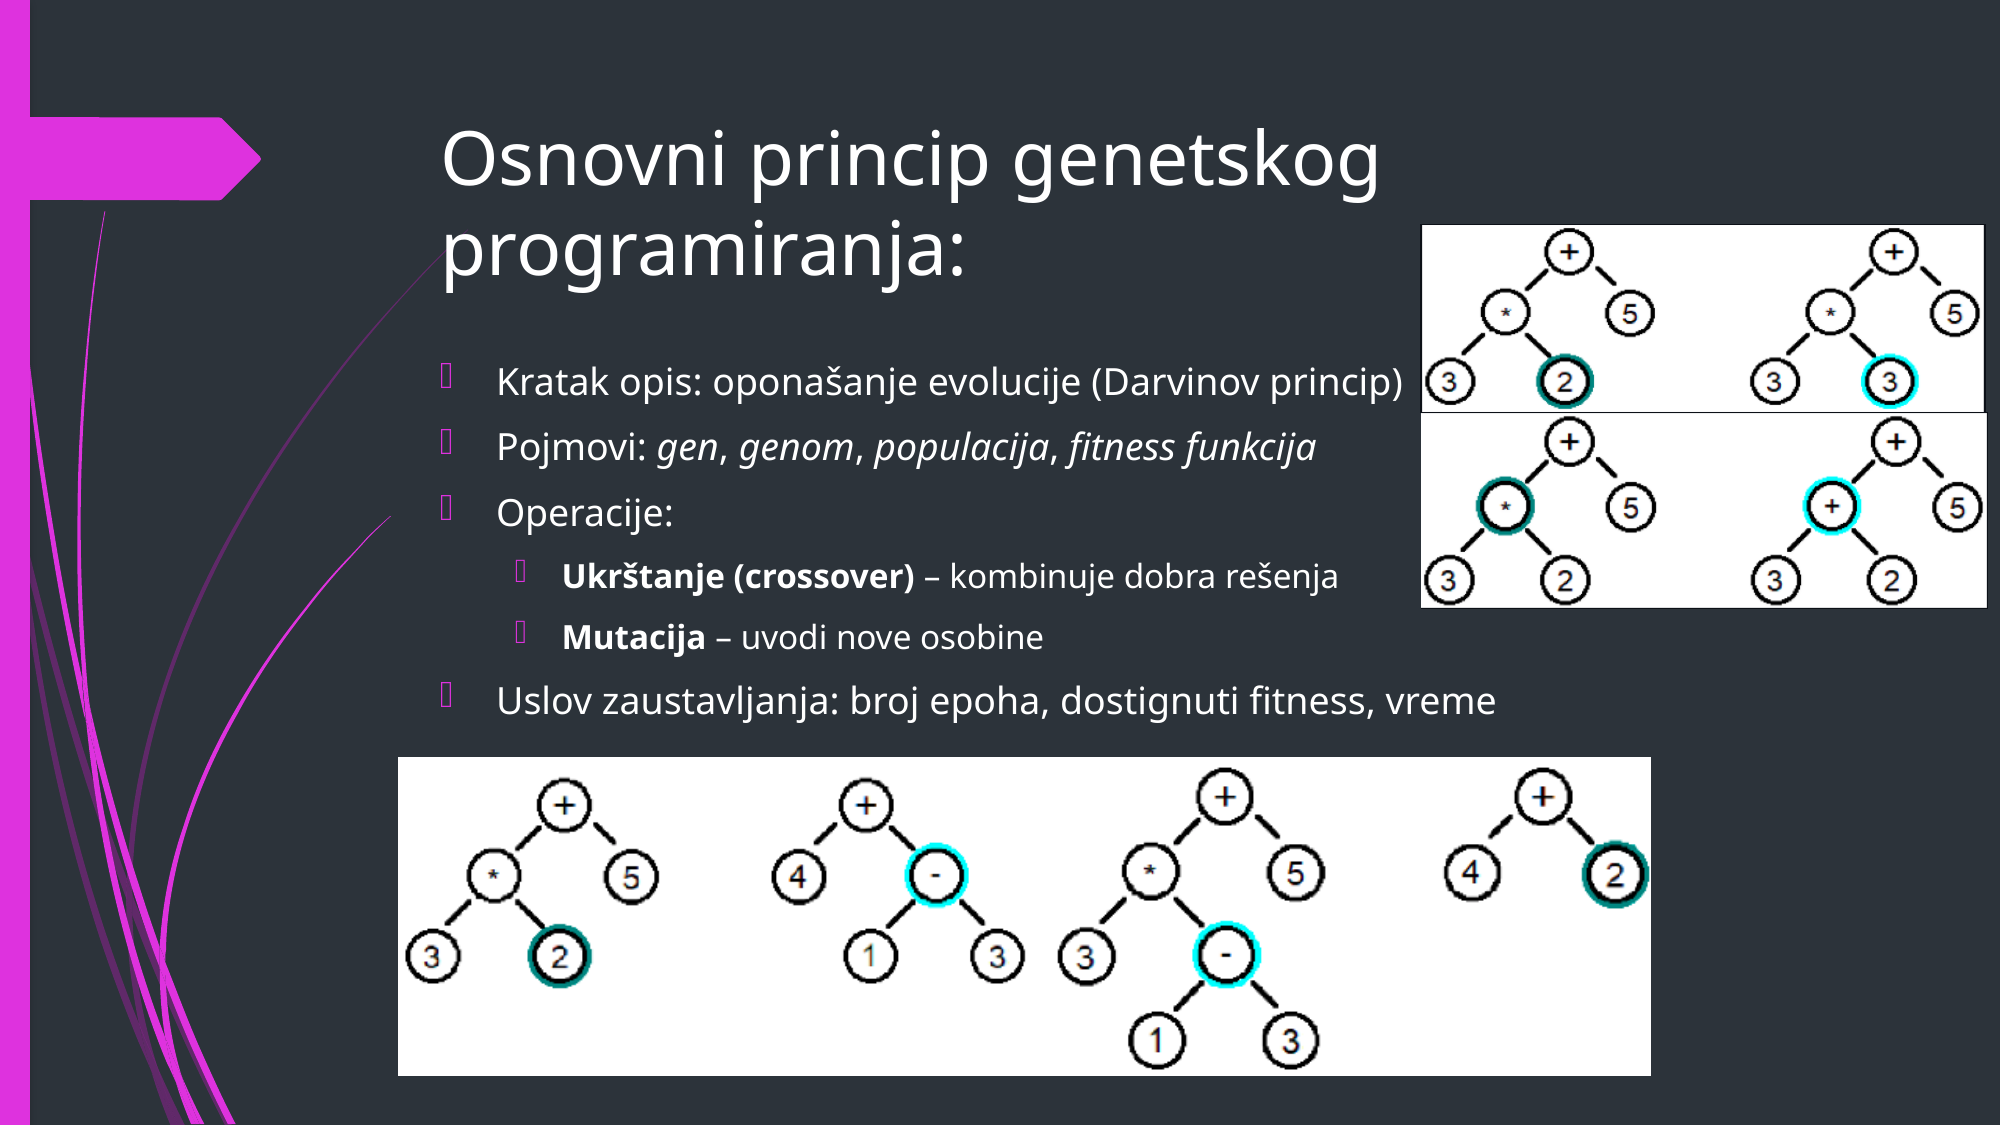

# Osnovni princip genetskog programiranja:
Kratak opis: oponašanje evolucije (Darvinov princip)
Pojmovi: gen, genom, populacija, fitness funkcija
Operacije:
Ukrštanje (crossover) – kombinuje dobra rešenja
Mutacija – uvodi nove osobine
Uslov zaustavljanja: broj epoha, dostignuti fitness, vreme